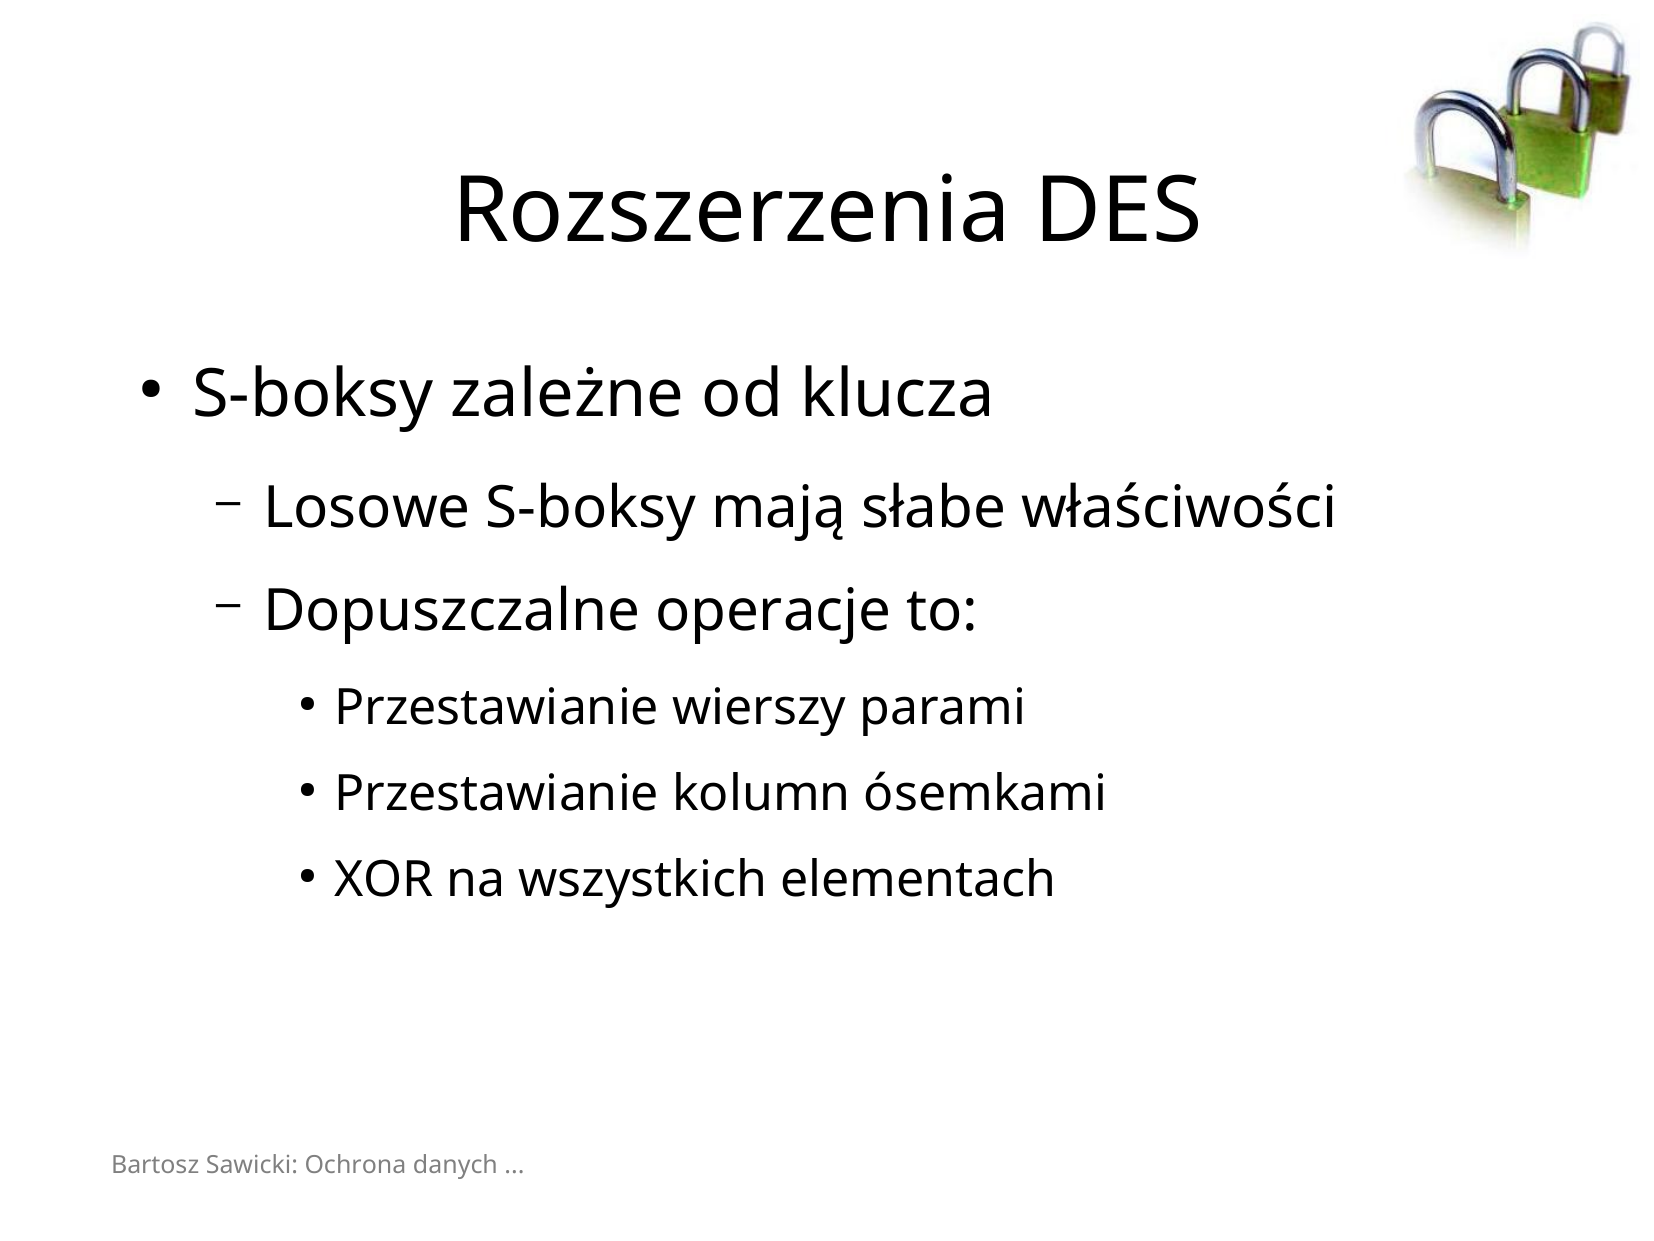

# Rozszerzenia DES
S-boksy zależne od klucza
Losowe S-boksy mają słabe właściwości
Dopuszczalne operacje to:
Przestawianie wierszy parami
Przestawianie kolumn ósemkami
XOR na wszystkich elementach